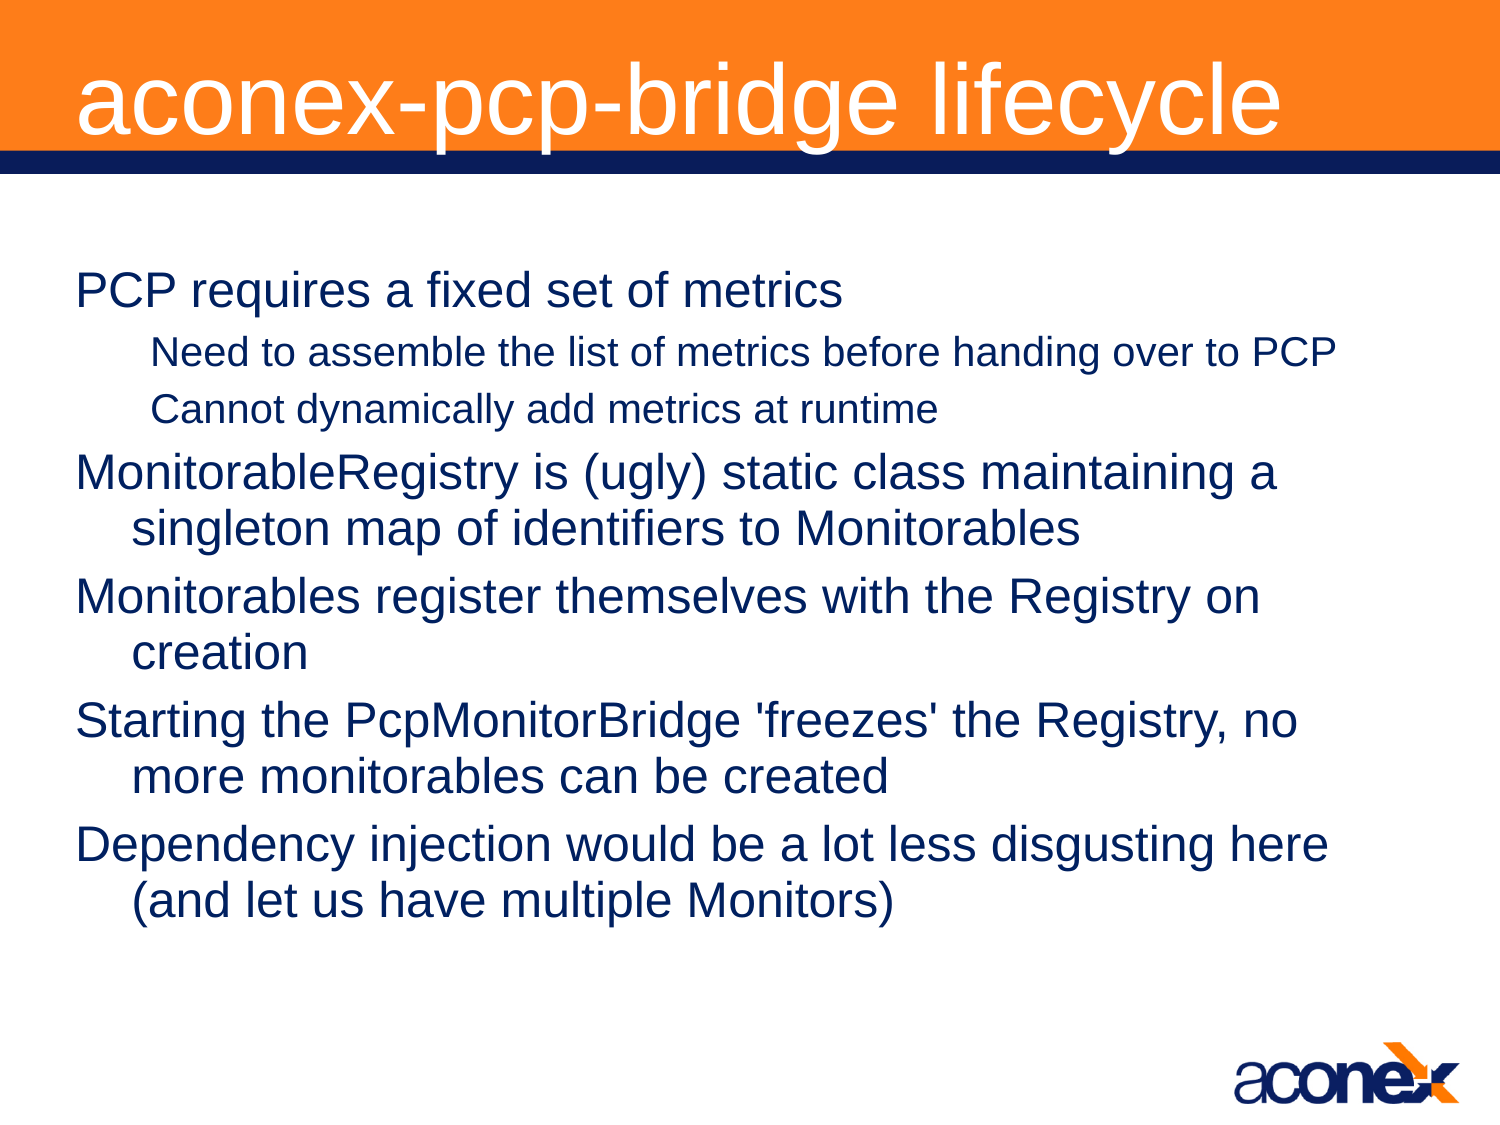

# aconex-pcp-bridge lifecycle
PCP requires a fixed set of metrics
Need to assemble the list of metrics before handing over to PCP
Cannot dynamically add metrics at runtime
MonitorableRegistry is (ugly) static class maintaining a singleton map of identifiers to Monitorables
Monitorables register themselves with the Registry on creation
Starting the PcpMonitorBridge 'freezes' the Registry, no more monitorables can be created
Dependency injection would be a lot less disgusting here (and let us have multiple Monitors)